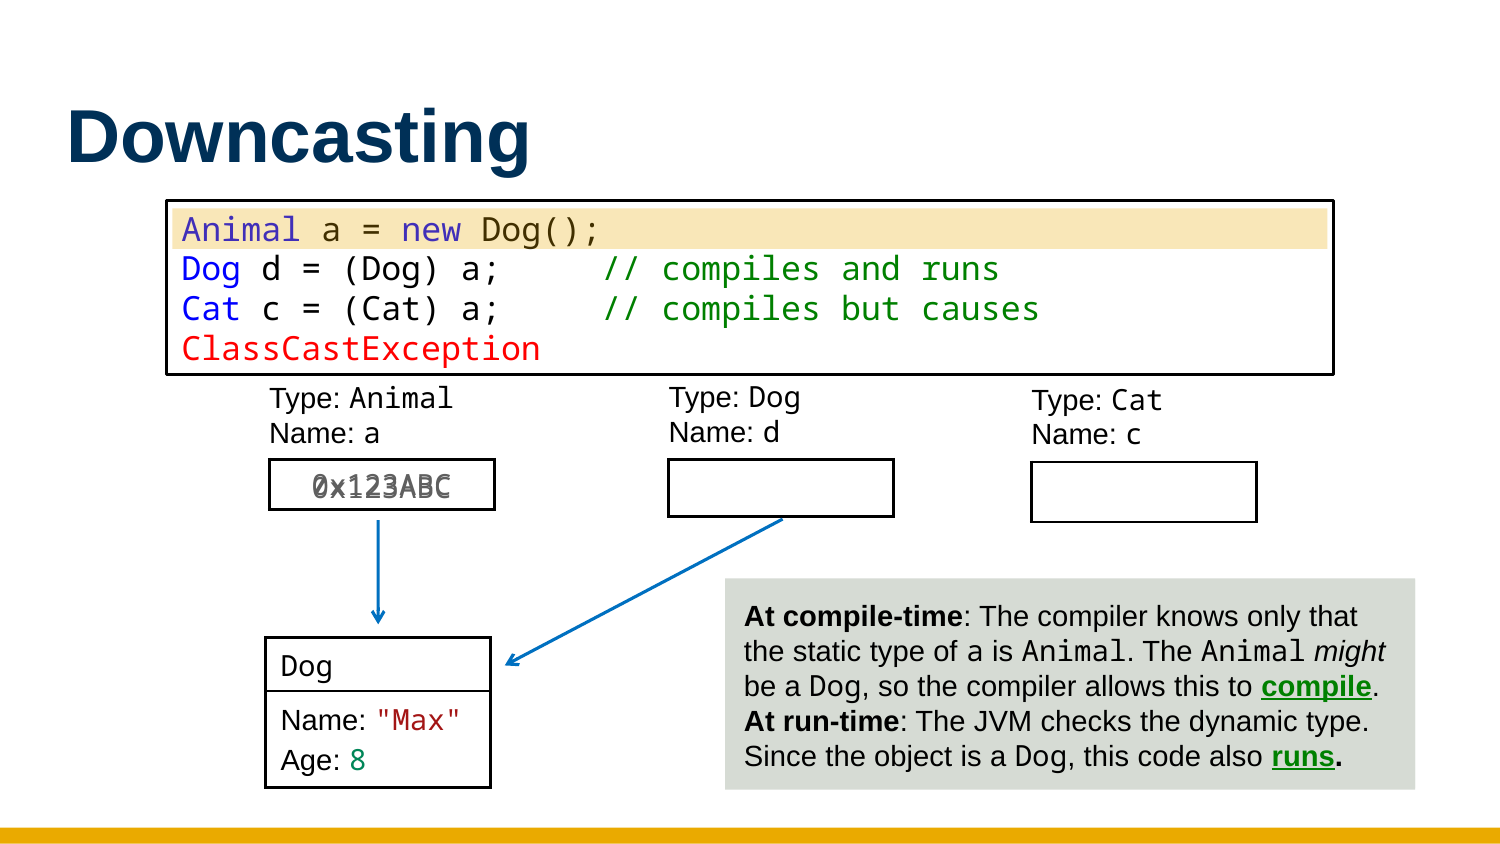

# Downcasting
Sidecasting
Animal a = new Dog();
Dog d = (Dog) a;     // compiles and runs
Cat c = (Cat) a;     // compiles but causes ClassCastException
Dog d = new Dog();
Cat c = (Cat) d;     // COMPILE ERROR
Type: Dog
Name: d
Type: Animal
Name: a
Type: Cat
Name: c
| 0x123ABC |
| --- |
0x123ABC
| |
| --- |
| |
| --- |
At compile-time: Similarly, the compiler knows that the Animal might be a Cat. This will compile.
At run-time: The JVM recognizes that the dynamic type of Animal is not a Cat, so the cast cannot be performed. This code will not run.
At compile-time: The compiler knows only that the static type of a is Animal. The Animal might be a Dog, so the compiler allows this to compile.
At run-time: The JVM checks the dynamic type. Since the object is a Dog, this code also runs.
| Dog |
| --- |
| Name: "Max" Age: 8 |